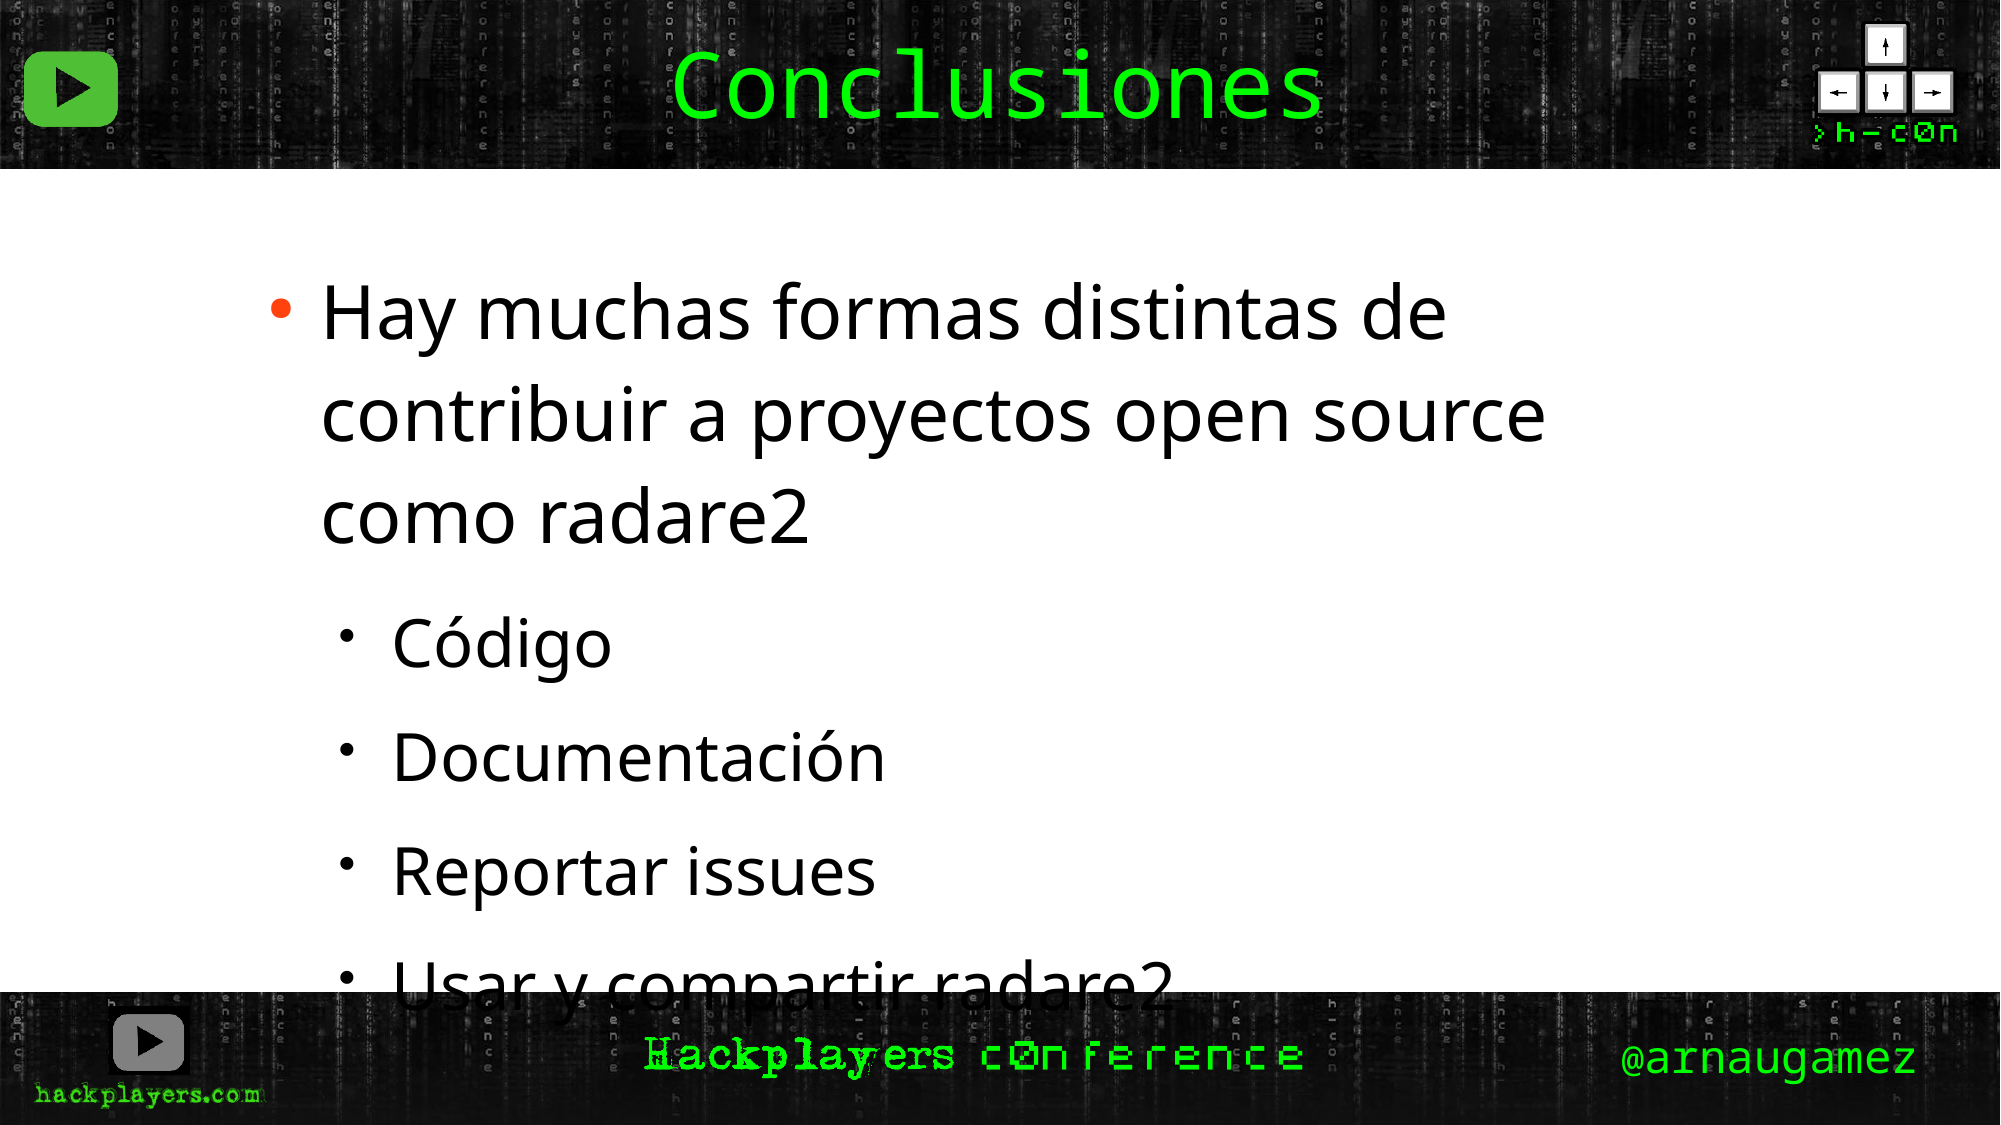

# Conclusiones
Hay muchas formas distintas de contribuir a proyectos open source como radare2
Código
Documentación
Reportar issues
Usar y compartir radare2